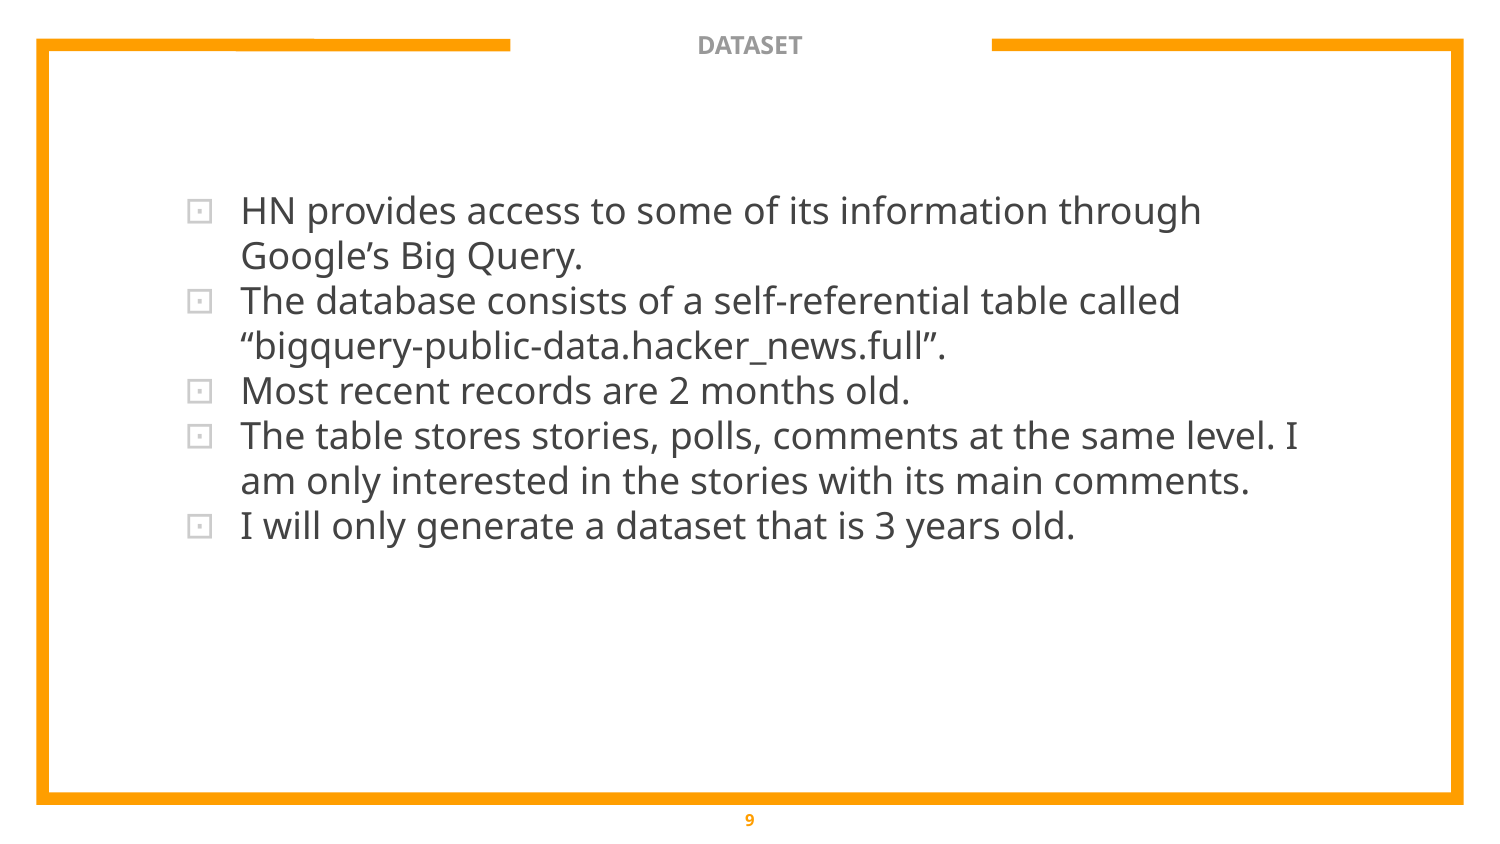

# DATASET
HN provides access to some of its information through Google’s Big Query.
The database consists of a self-referential table called “bigquery-public-data.hacker_news.full”.
Most recent records are 2 months old.
The table stores stories, polls, comments at the same level. I am only interested in the stories with its main comments.
I will only generate a dataset that is 3 years old.